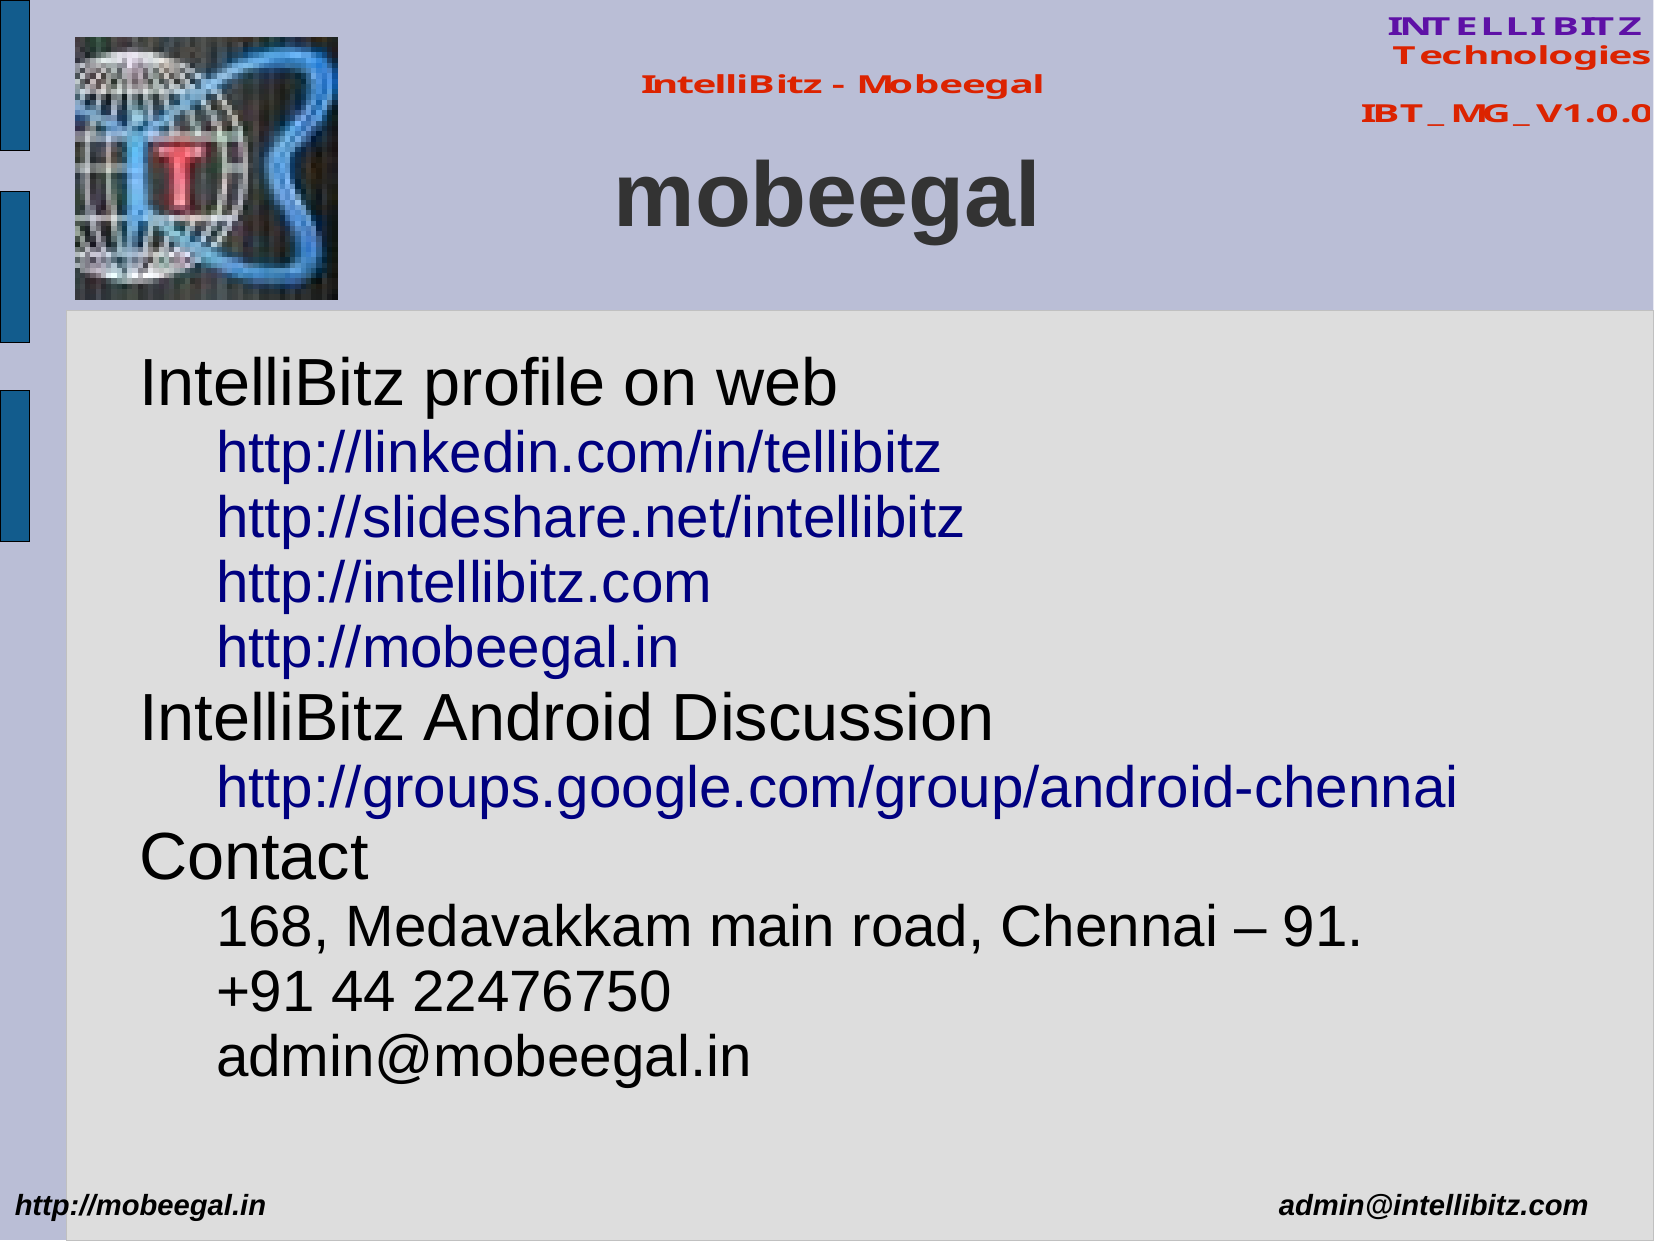

# mobeegal
IntelliBitz profile on web
http://linkedin.com/in/tellibitz
http://slideshare.net/intellibitz
http://intellibitz.com
http://mobeegal.in
IntelliBitz Android Discussion
http://groups.google.com/group/android-chennai
Contact
168, Medavakkam main road, Chennai – 91.
+91 44 22476750
admin@mobeegal.in
http://mobeegal.in admin@intellibitz.com